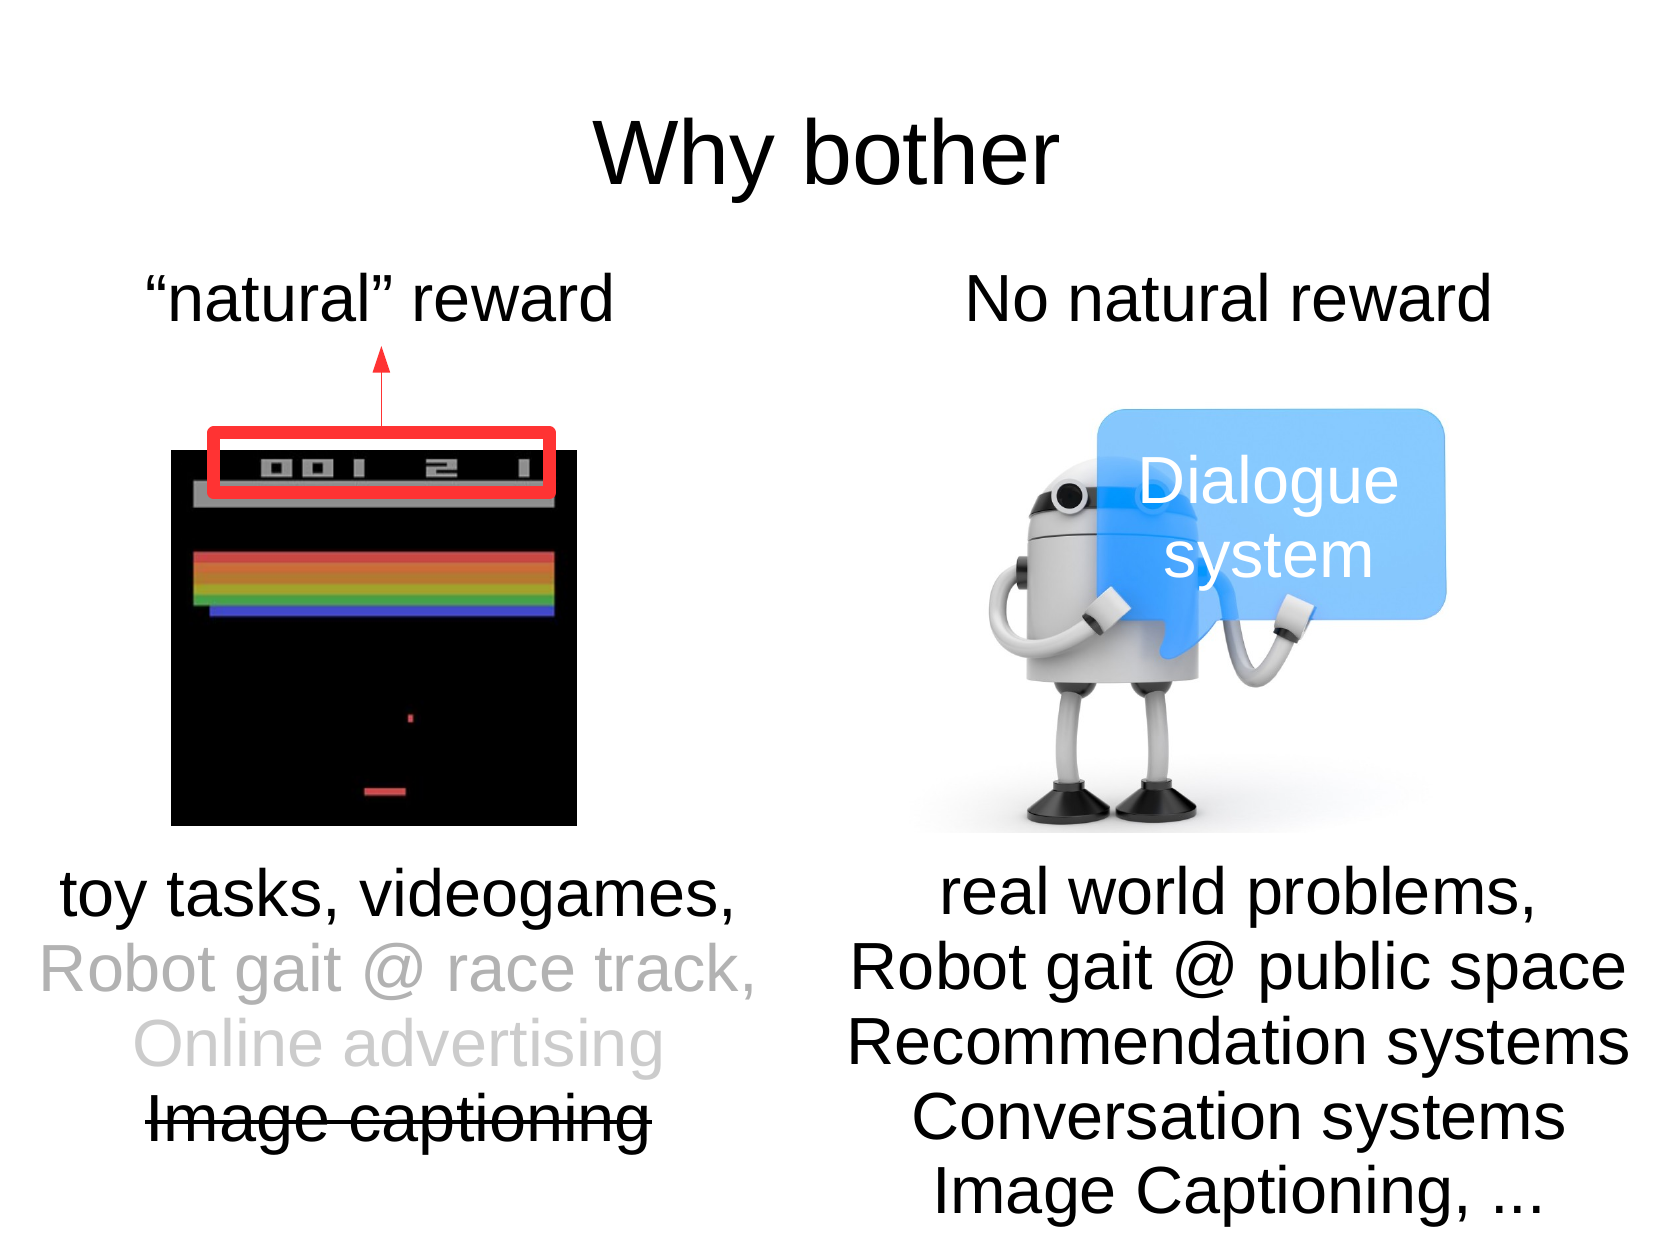

# Why bother
“natural” reward
No natural reward
Dialogue
system
real world problems,
Robot gait @ public space
Recommendation systems
Conversation systems
Image Captioning, ...
toy tasks, videogames,
Robot gait @ race track,
Online advertising
Image captioning